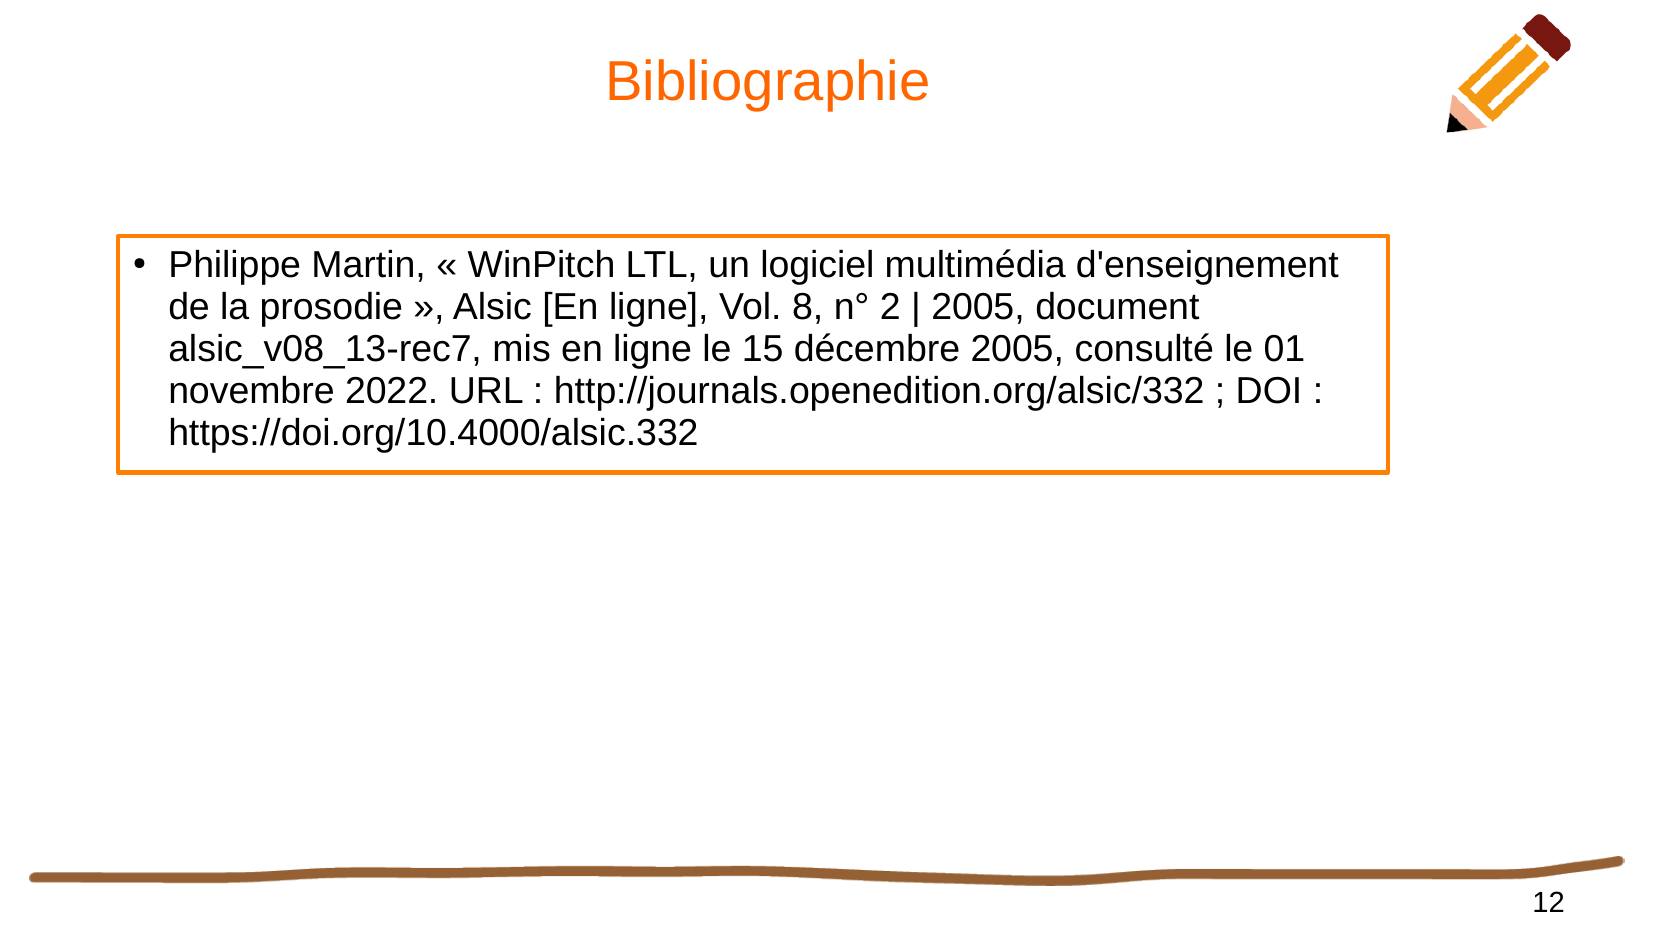

# Bibliographie
Philippe Martin, « WinPitch LTL, un logiciel multimédia d'enseignement de la prosodie », Alsic [En ligne], Vol. 8, n° 2 | 2005, document alsic_v08_13-rec7, mis en ligne le 15 décembre 2005, consulté le 01 novembre 2022. URL : http://journals.openedition.org/alsic/332 ; DOI : https://doi.org/10.4000/alsic.332
12